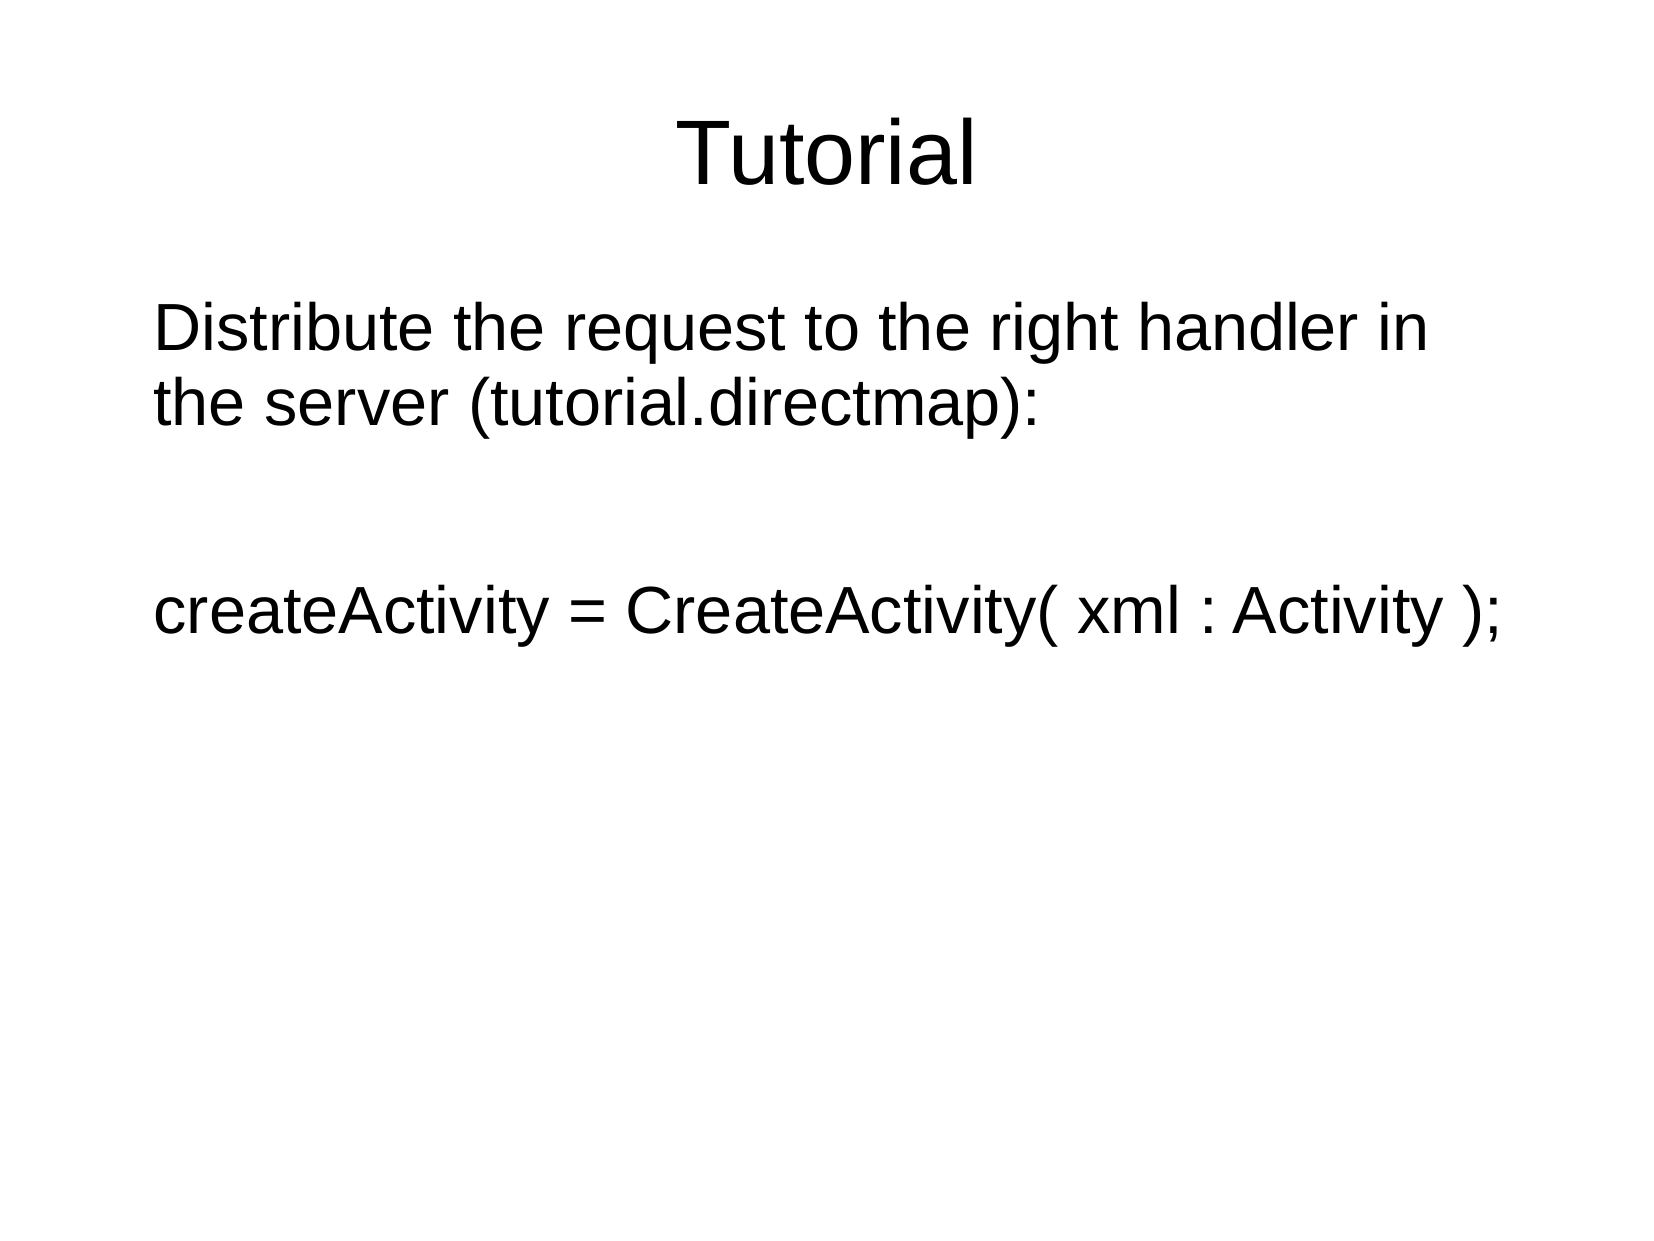

# Tutorial
Distribute the request to the right handler in the server (tutorial.directmap):
createActivity = CreateActivity( xml : Activity );